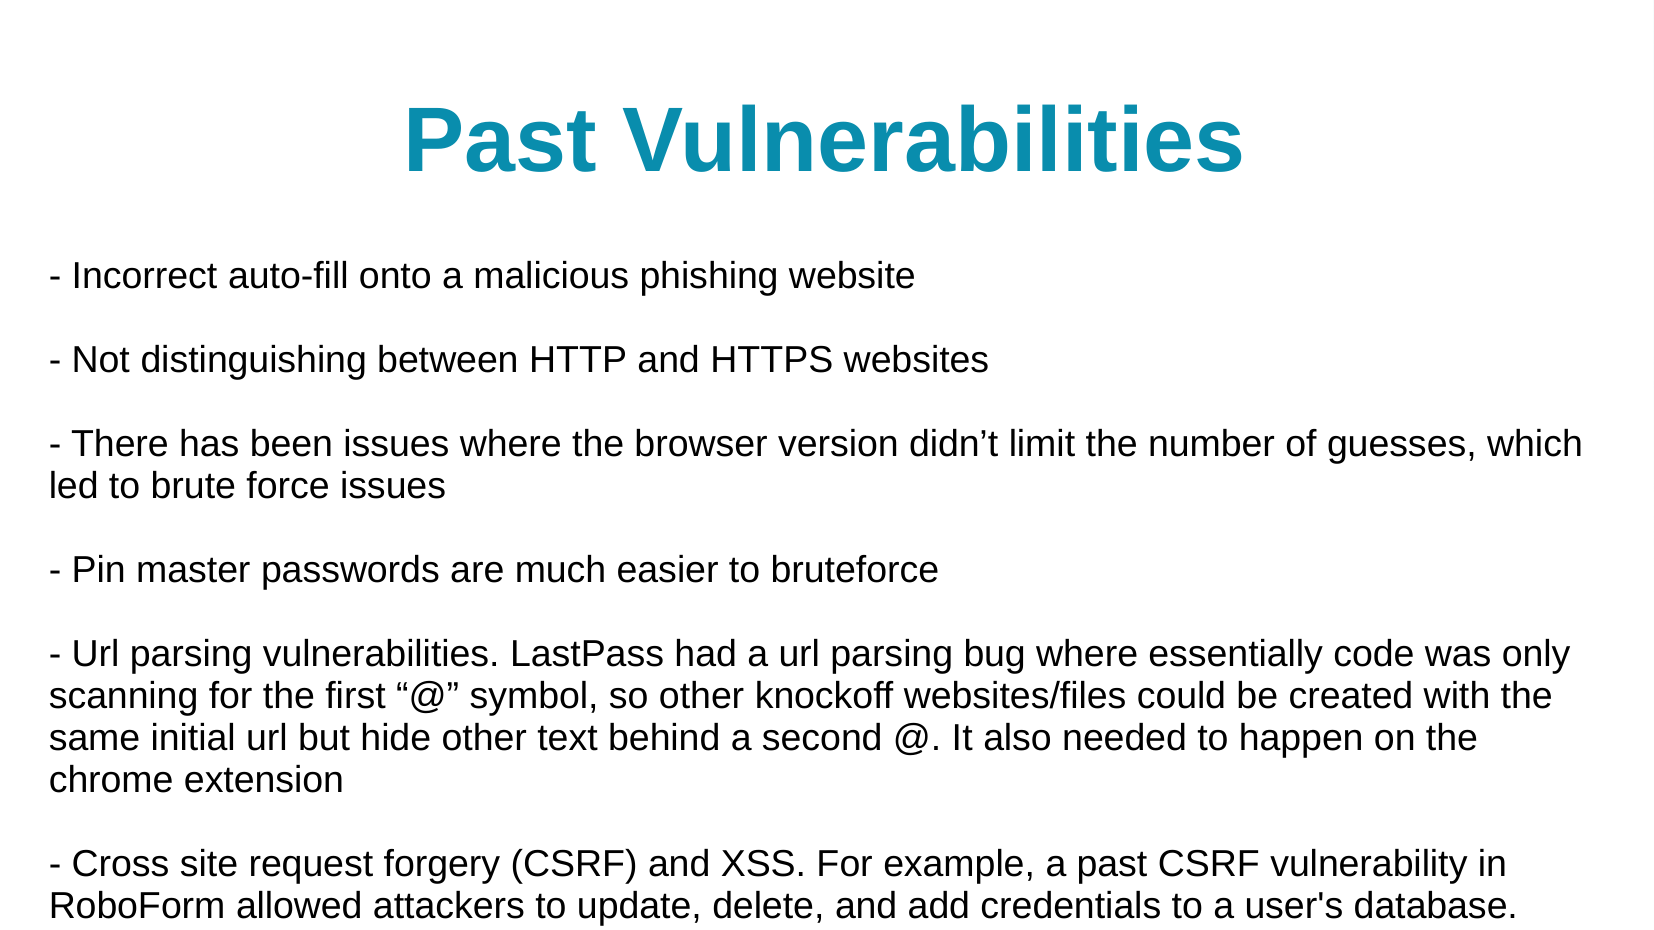

Past Vulnerabilities
- Incorrect auto-fill onto a malicious phishing website
- Not distinguishing between HTTP and HTTPS websites
- There has been issues where the browser version didn’t limit the number of guesses, which led to brute force issues
- Pin master passwords are much easier to bruteforce
- Url parsing vulnerabilities. LastPass had a url parsing bug where essentially code was only scanning for the first “@” symbol, so other knockoff websites/files could be created with the same initial url but hide other text behind a second @. It also needed to happen on the chrome extension
- Cross site request forgery (CSRF) and XSS. For example, a past CSRF vulnerability in RoboForm allowed attackers to update, delete, and add credentials to a user's database.